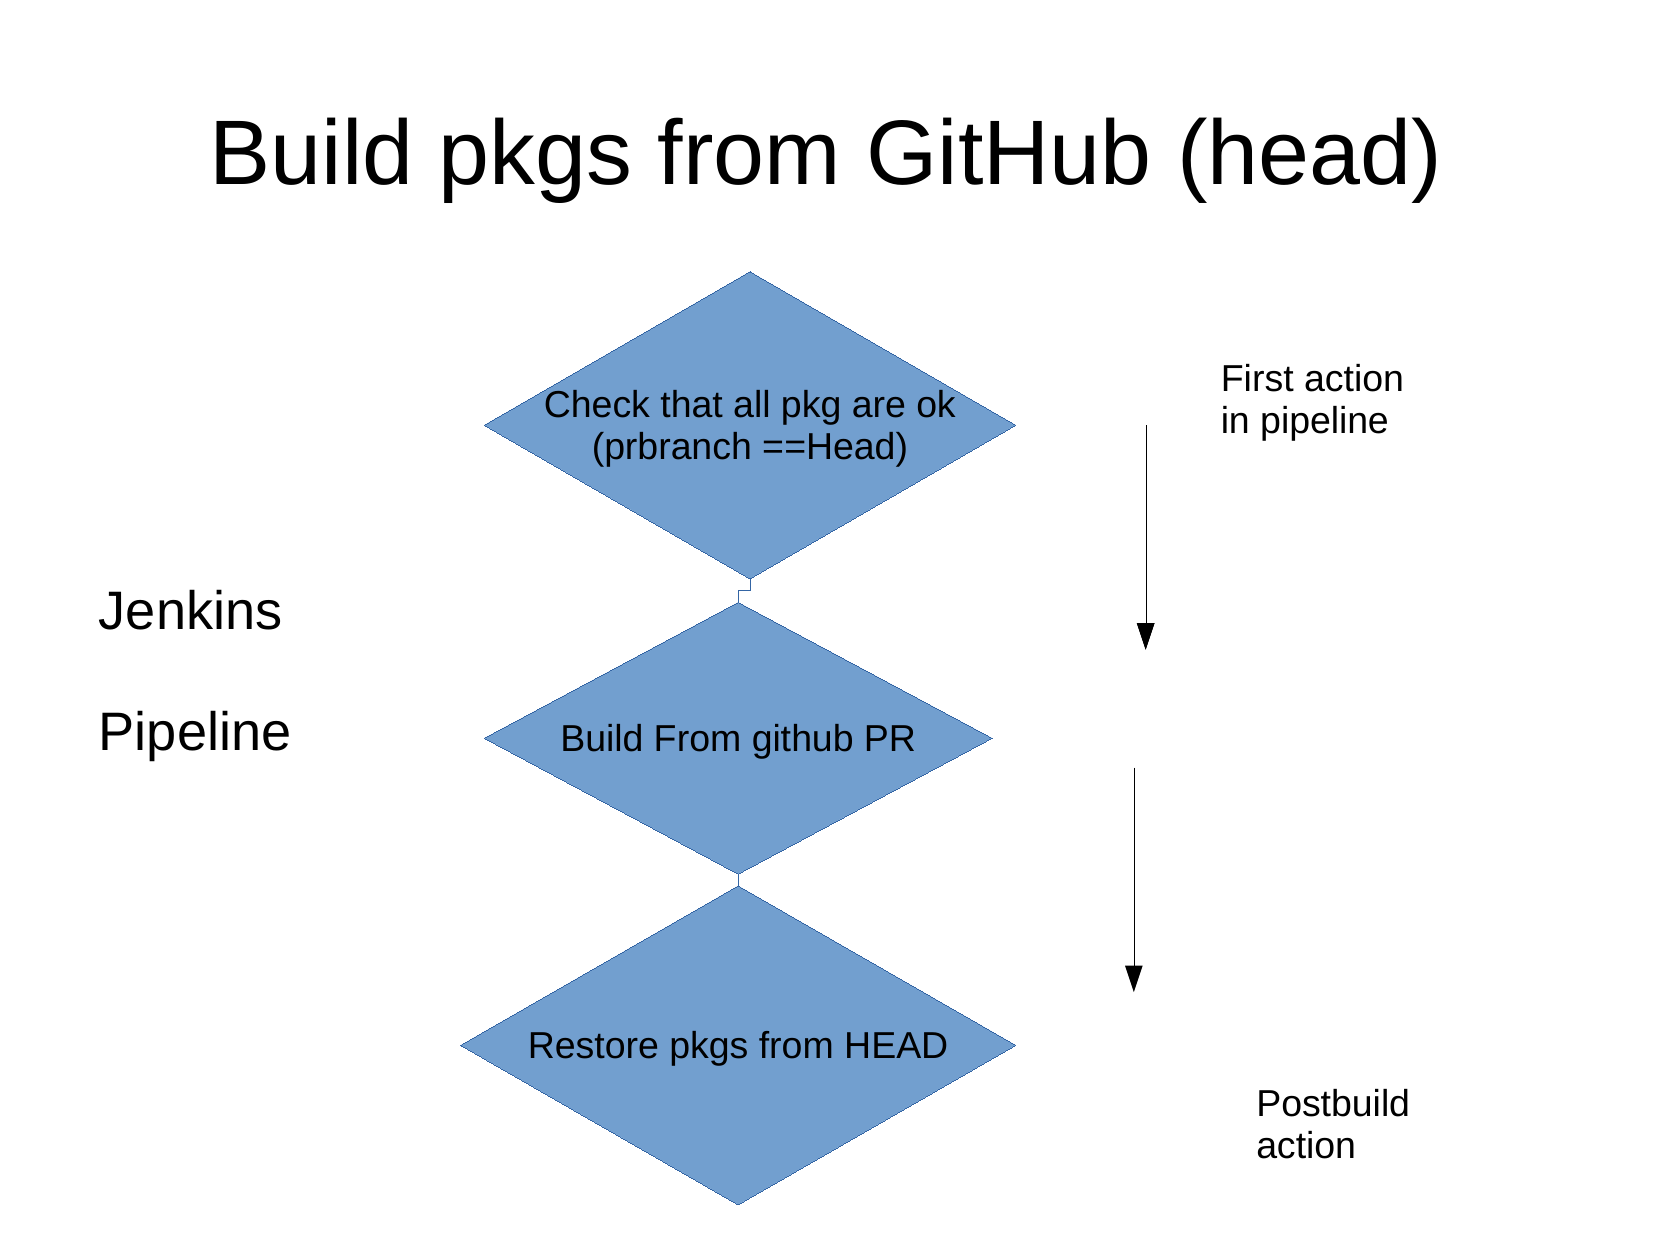

# Build pkgs from GitHub (head)
Check that all pkg are ok
(prbranch ==Head)
First action in pipeline
Jenkins
 Pipeline
Build From github PR
Restore pkgs from HEAD
Postbuild action